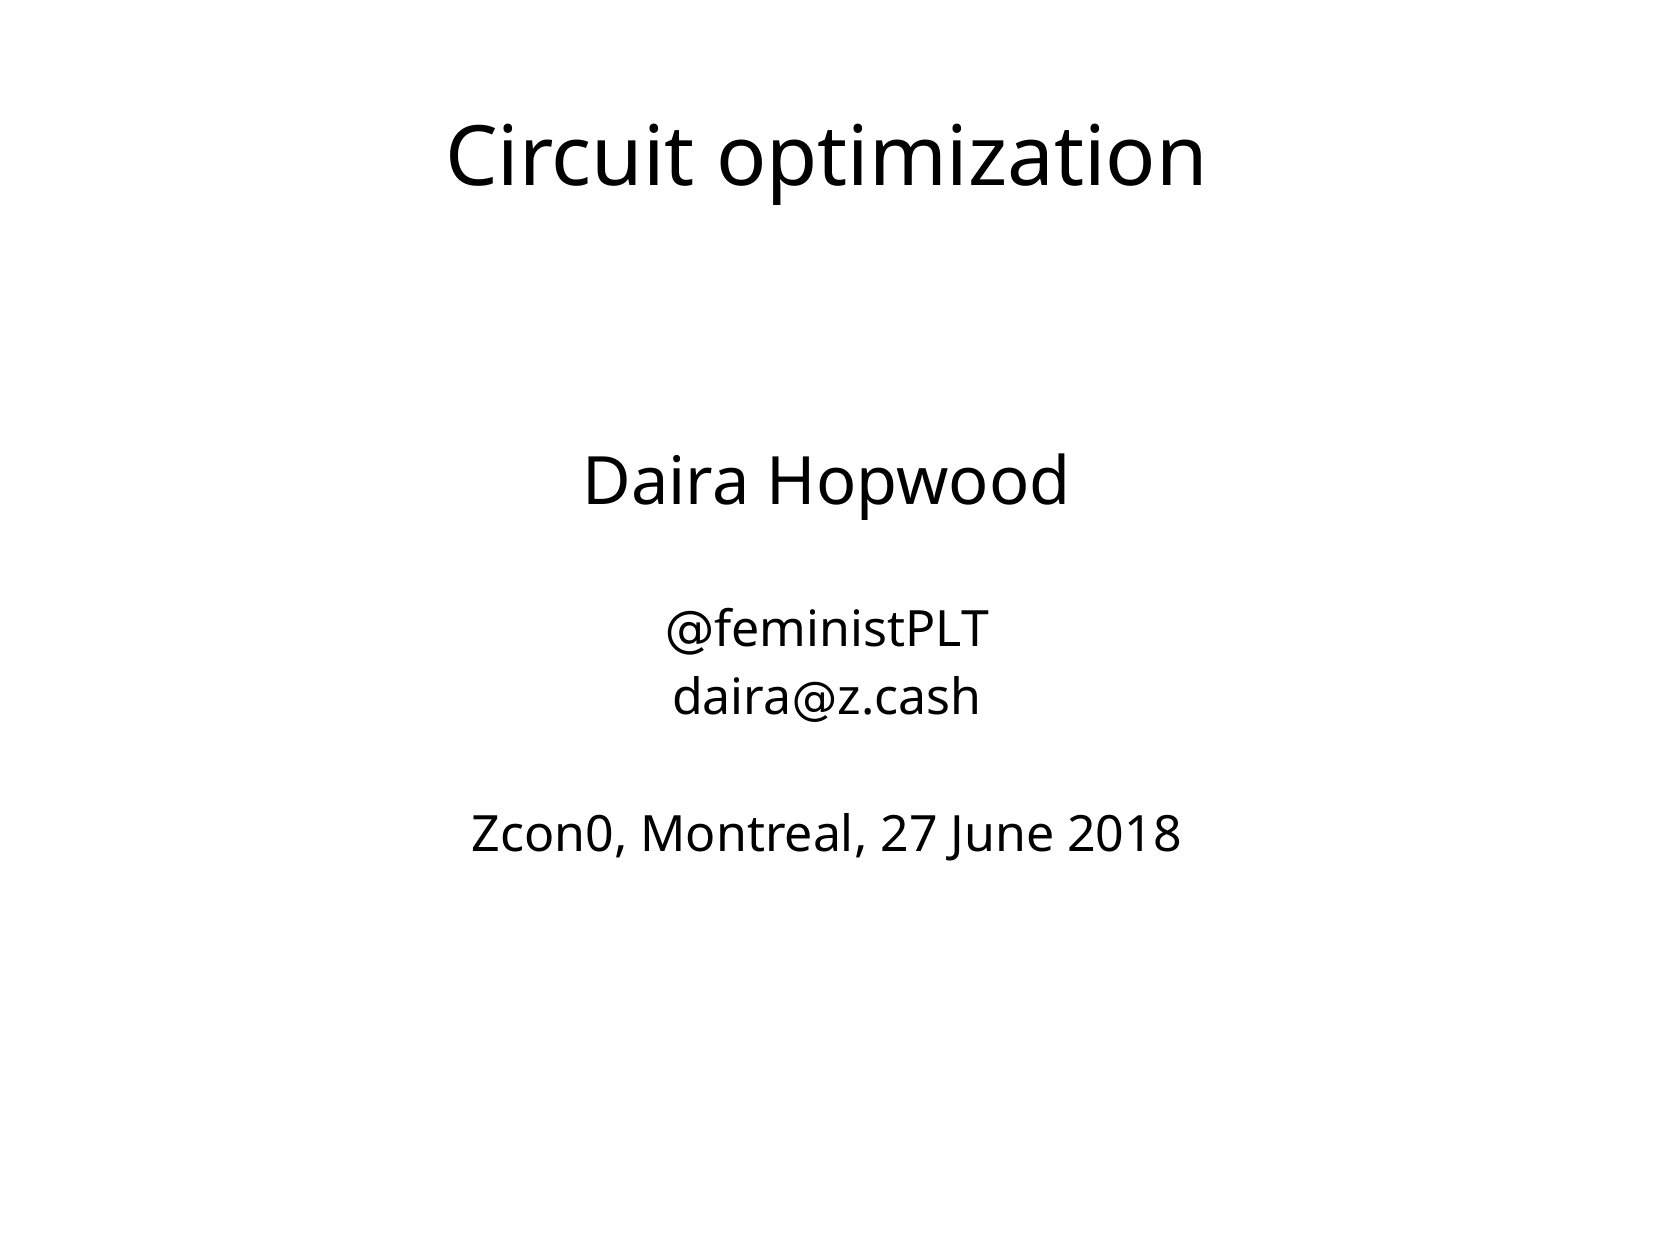

# Circuit optimization
Daira Hopwood
@feministPLT
daira@z.cash
Zcon0, Montreal, 27 June 2018